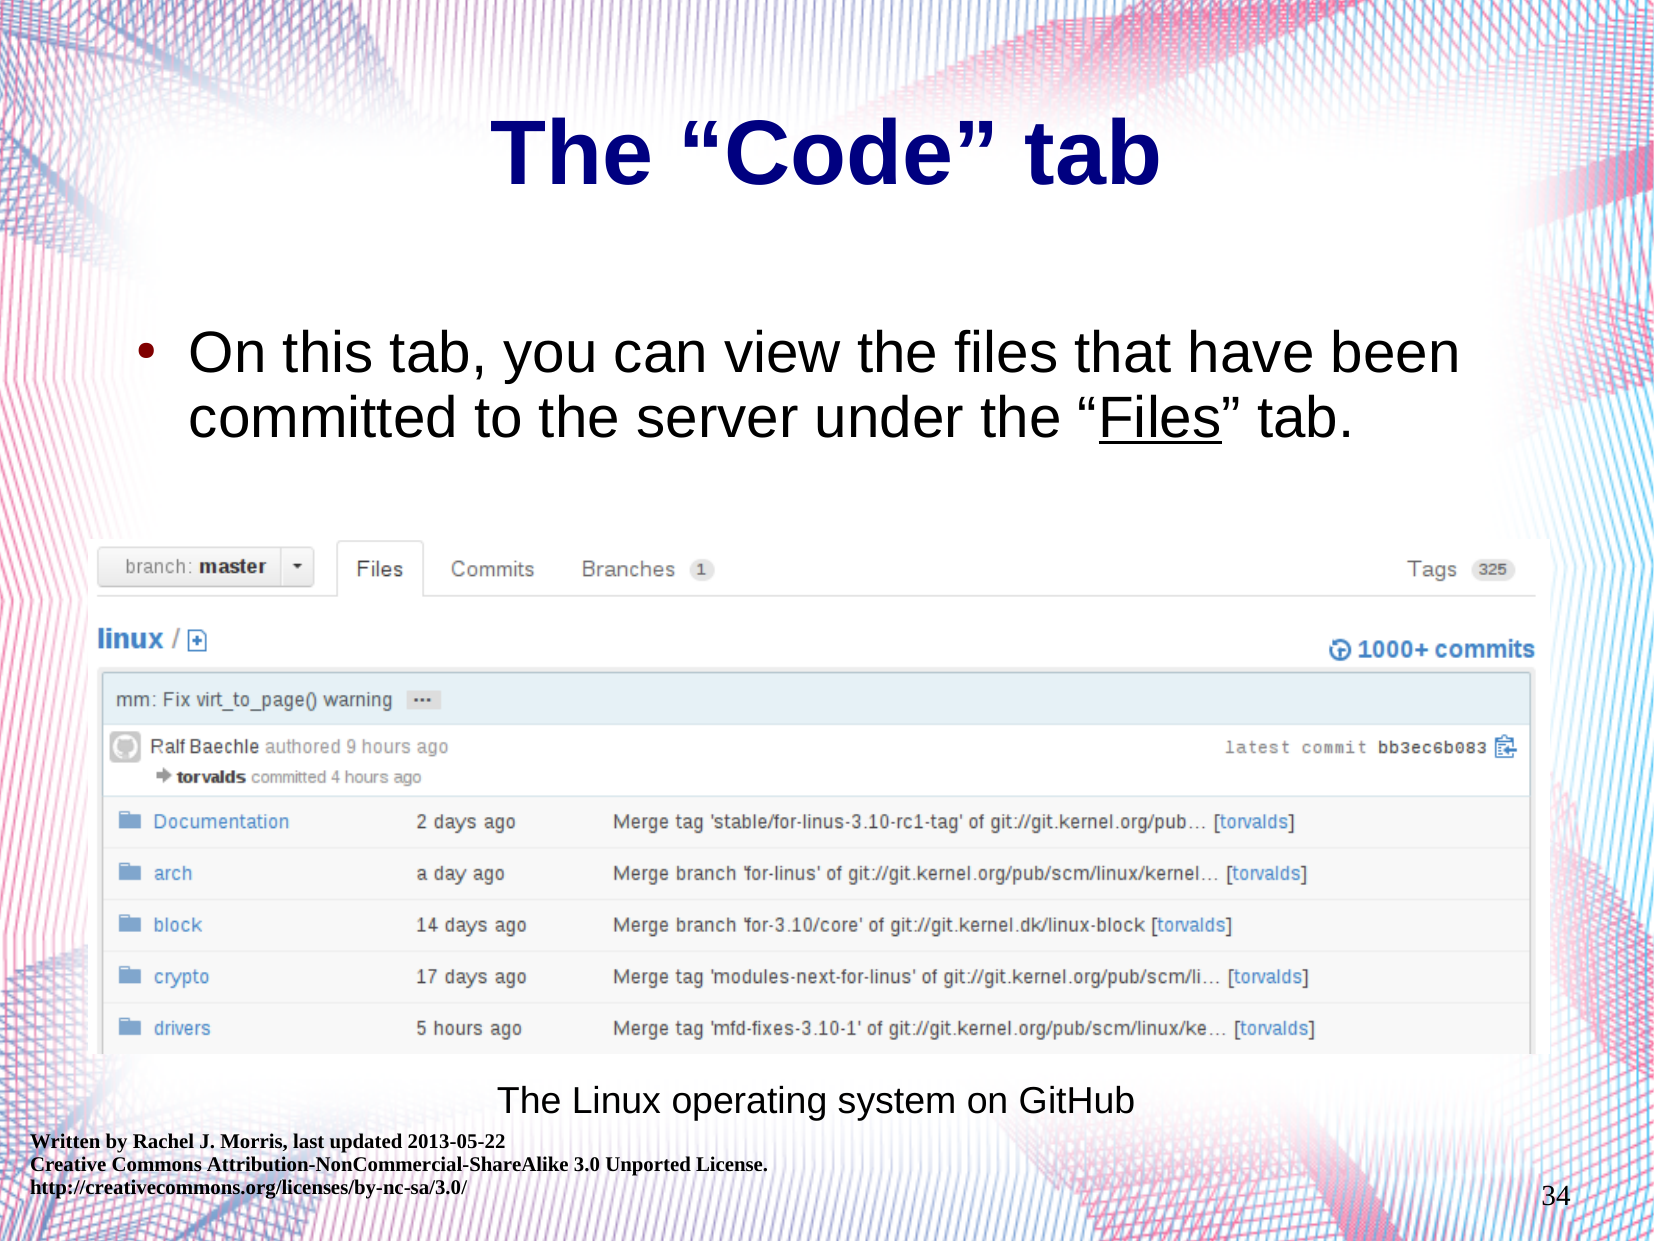

# The “Code” tab
On this tab, you can view the files that have been committed to the server under the “Files” tab.
The Linux operating system on GitHub
34